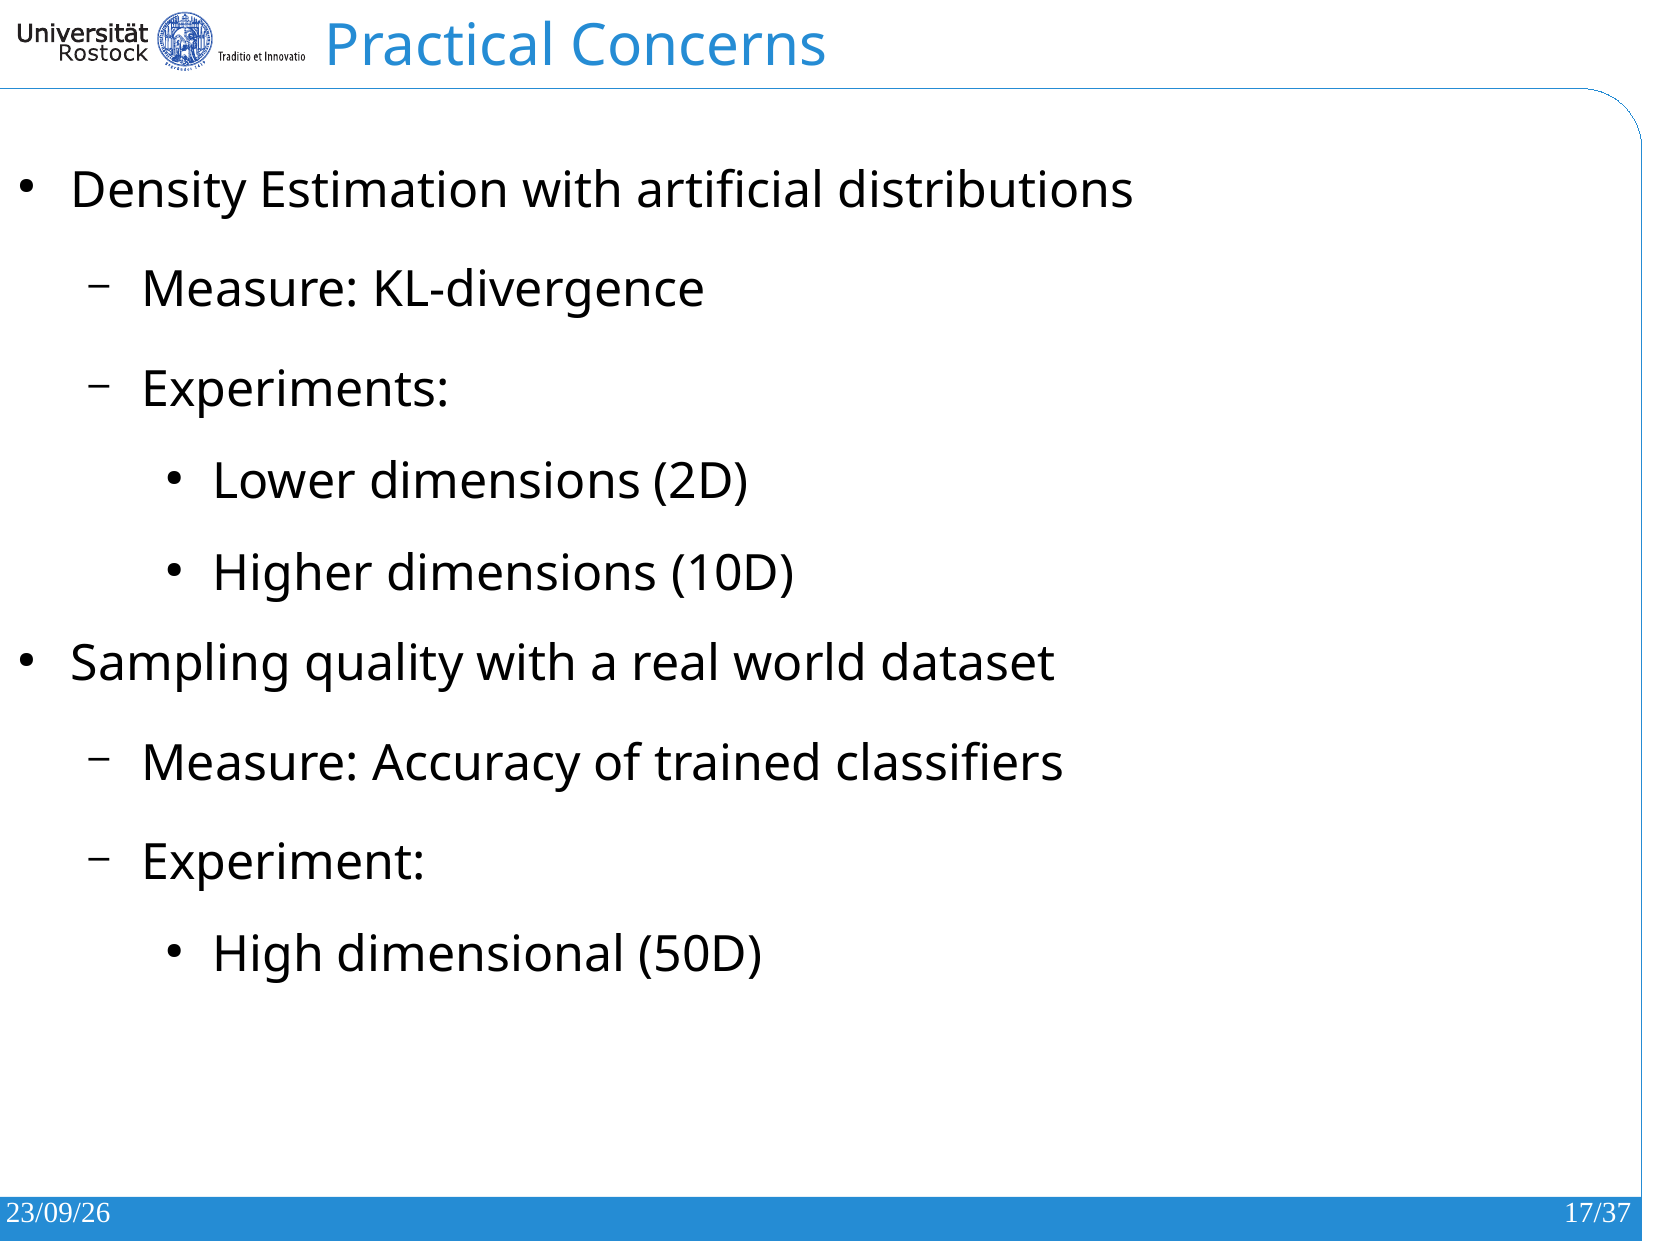

# Practical Concerns
Density Estimation with artificial distributions
Measure: KL-divergence
Experiments:
Lower dimensions (2D)
Higher dimensions (10D)
Sampling quality with a real world dataset
Measure: Accuracy of trained classifiers
Experiment:
High dimensional (50D)